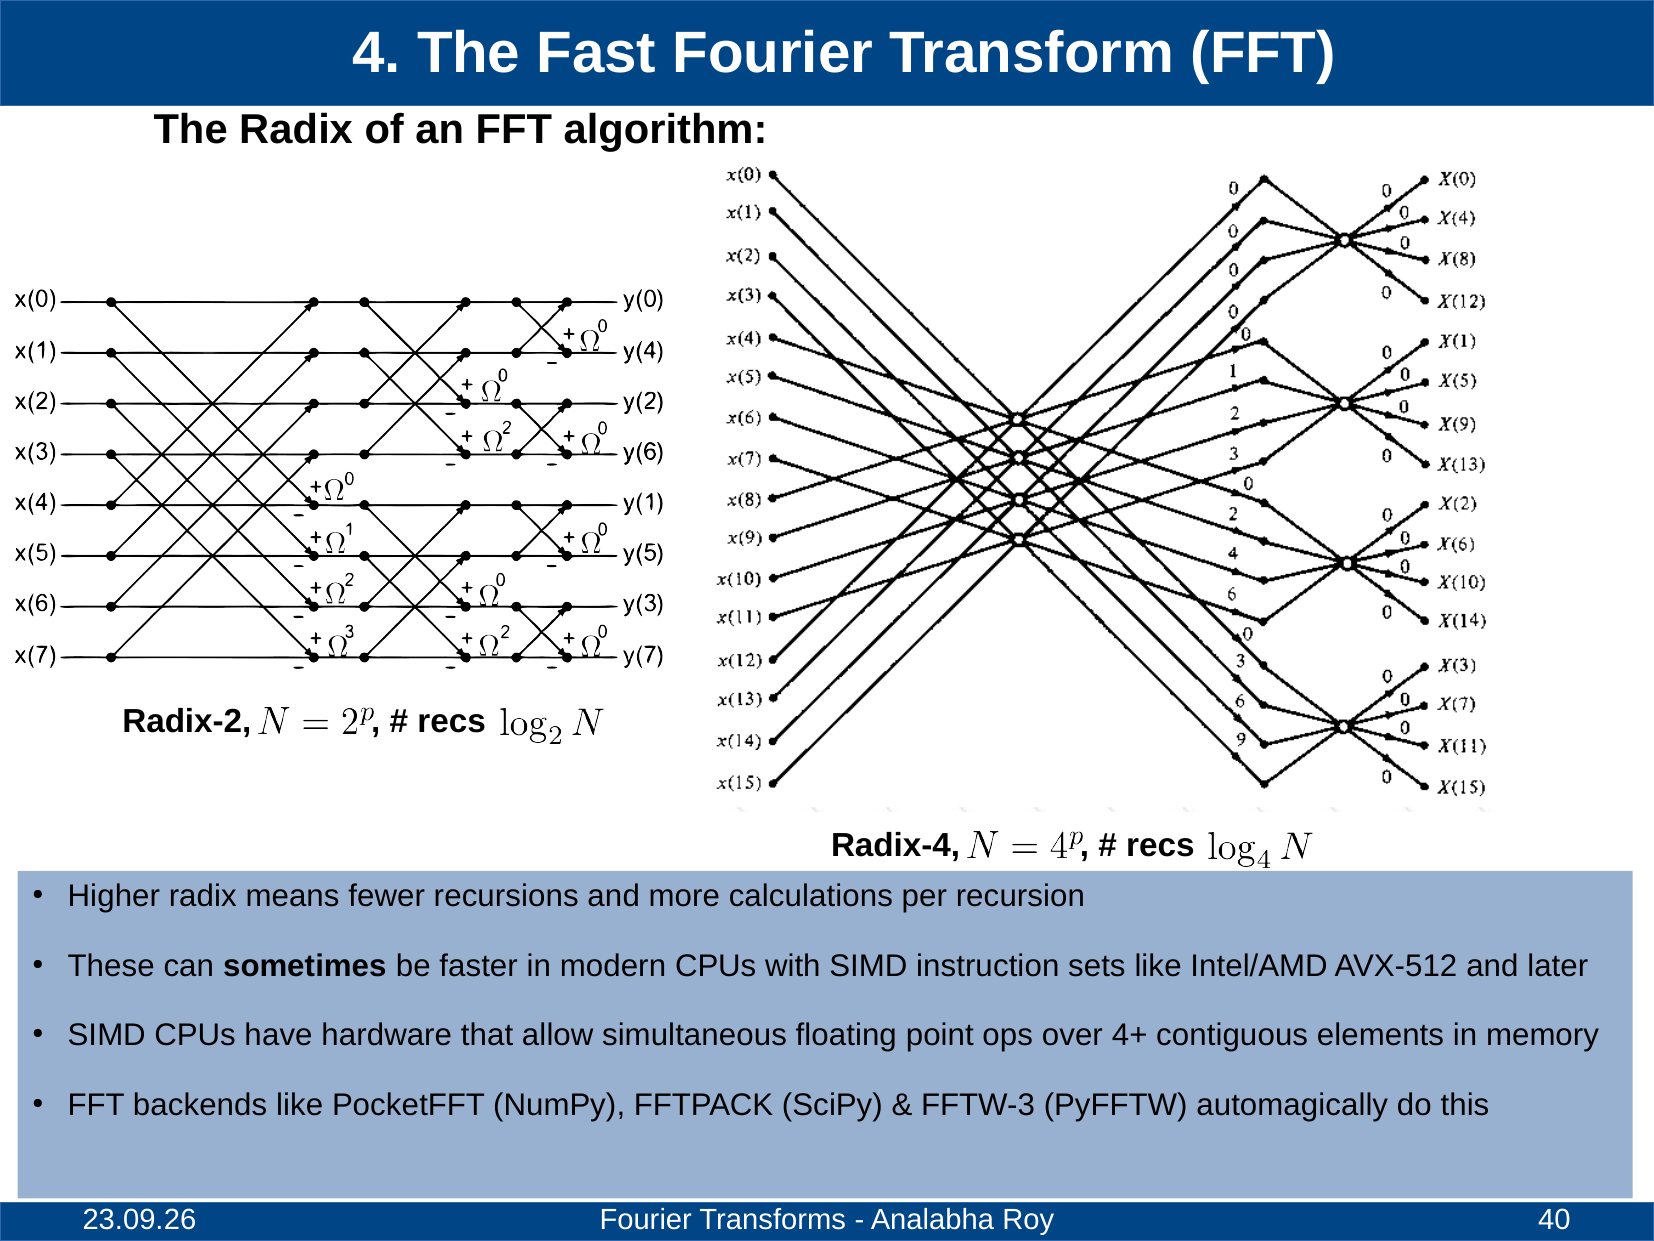

# 4. The Fast Fourier Transform (FFT)
The Radix of an FFT algorithm:
Radix-2, , # recs
Radix-4, , # recs
Higher radix means fewer recursions and more calculations per recursion
These can sometimes be faster in modern CPUs with SIMD instruction sets like Intel/AMD AVX-512 and later
SIMD CPUs have hardware that allow simultaneous floating point ops over 4+ contiguous elements in memory
FFT backends like PocketFFT (NumPy), FFTPACK (SciPy) & FFTW-3 (PyFFTW) automagically do this
Your name here (insert->page number)
40